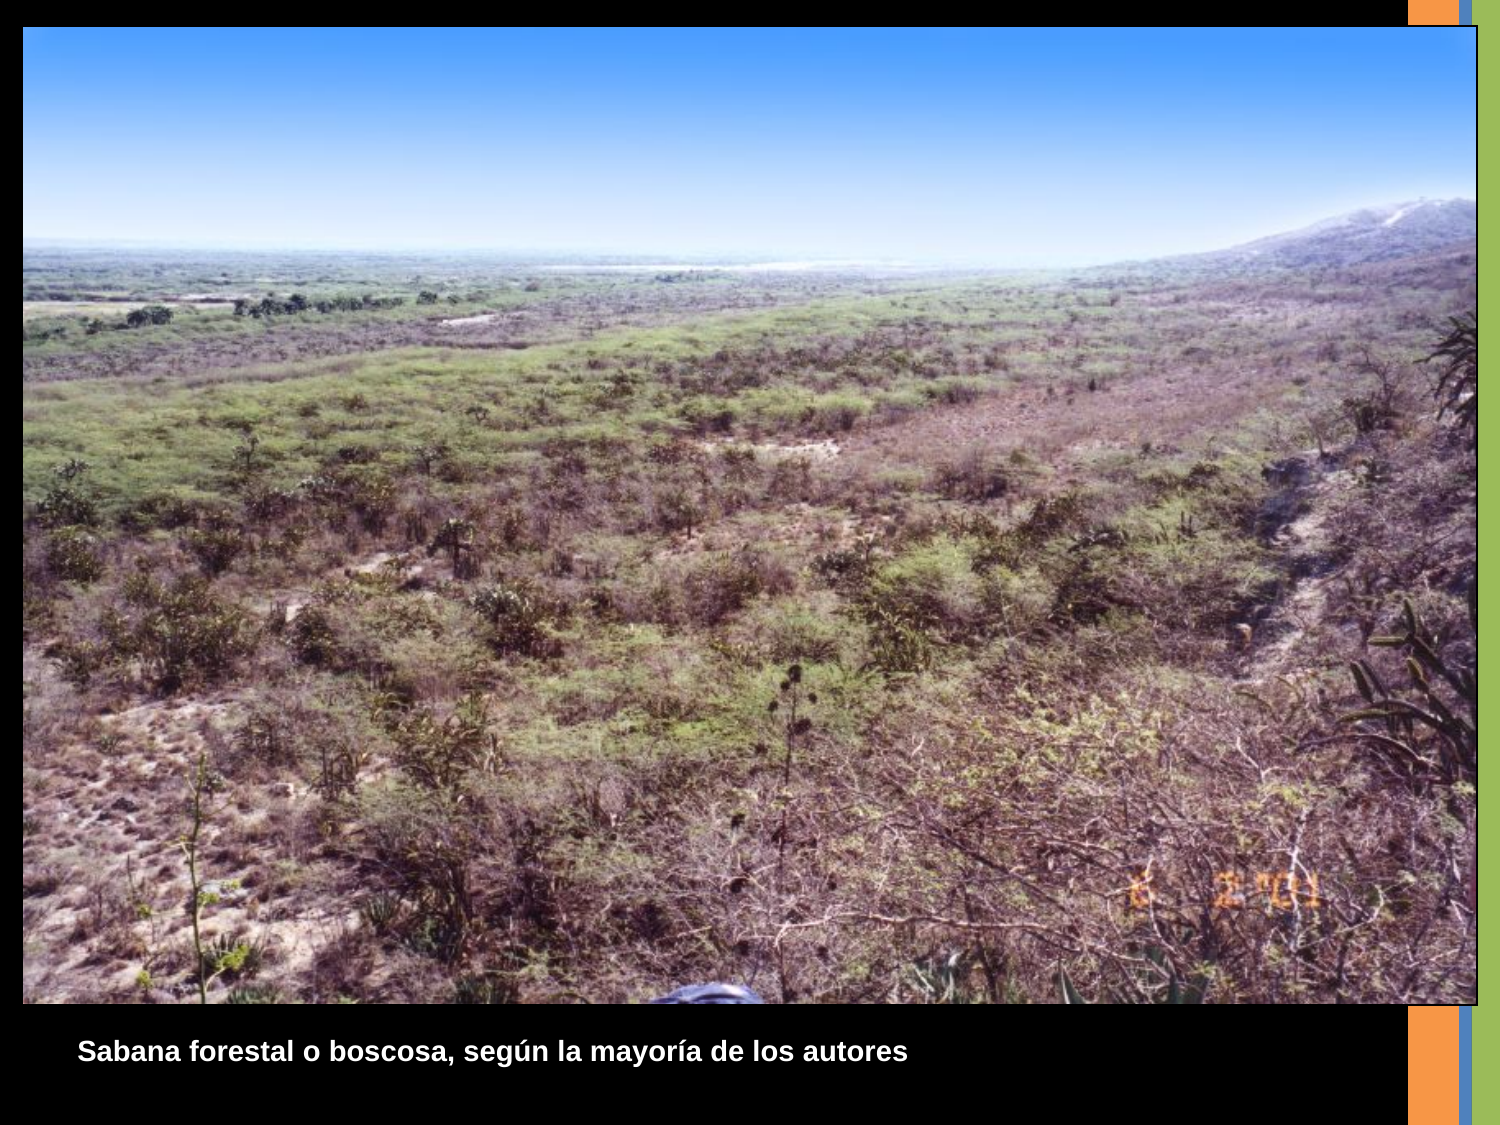

Sabana forestal o boscosa, según la mayoría de los autores